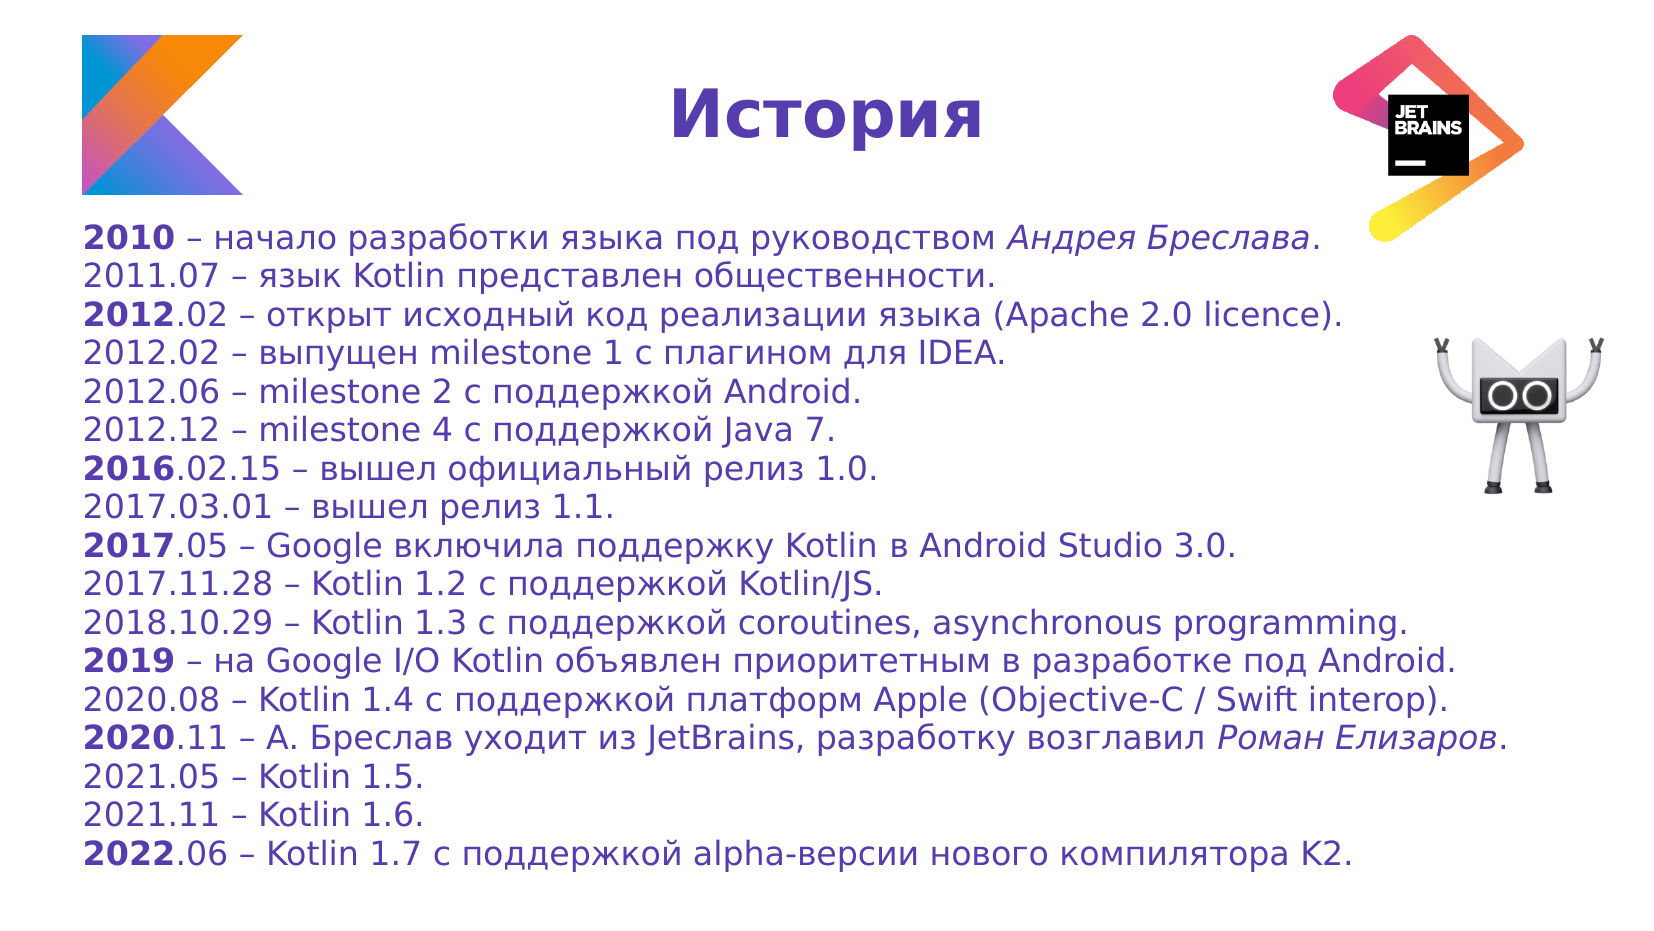

# История
2010 – начало разработки языка под руководством Андрея Бреслава.
2011.07 – язык Kotlin представлен общественности.
2012.02 – открыт исходный код реализации языка (Apache 2.0 licence).
2012.02 – выпущен milestone 1 с плагином для IDEA.
2012.06 – milestone 2 с поддержкой Android.
2012.12 – milestone 4 с поддержкой Java 7.
2016.02.15 – вышел официальный релиз 1.0.
2017.03.01 – вышел релиз 1.1.
2017.05 – Google включила поддержку Kotlin в Android Studio 3.0.
2017.11.28 – Kotlin 1.2 с поддержкой Kotlin/JS.
2018.10.29 – Kotlin 1.3 с поддержкой coroutines, asynchronous programming.
2019 – на Google I/O Kotlin объявлен приоритетным в разработке под Android.
2020.08 – Kotlin 1.4 с поддержкой платформ Apple (Objective-C / Swift interop).
2020.11 – А. Бреслав уходит из JetBrains, разработку возглавил Роман Елизаров.
2021.05 – Kotlin 1.5.
2021.11 – Kotlin 1.6.
2022.06 – Kotlin 1.7 с поддержкой alpha-версии нового компилятора K2.